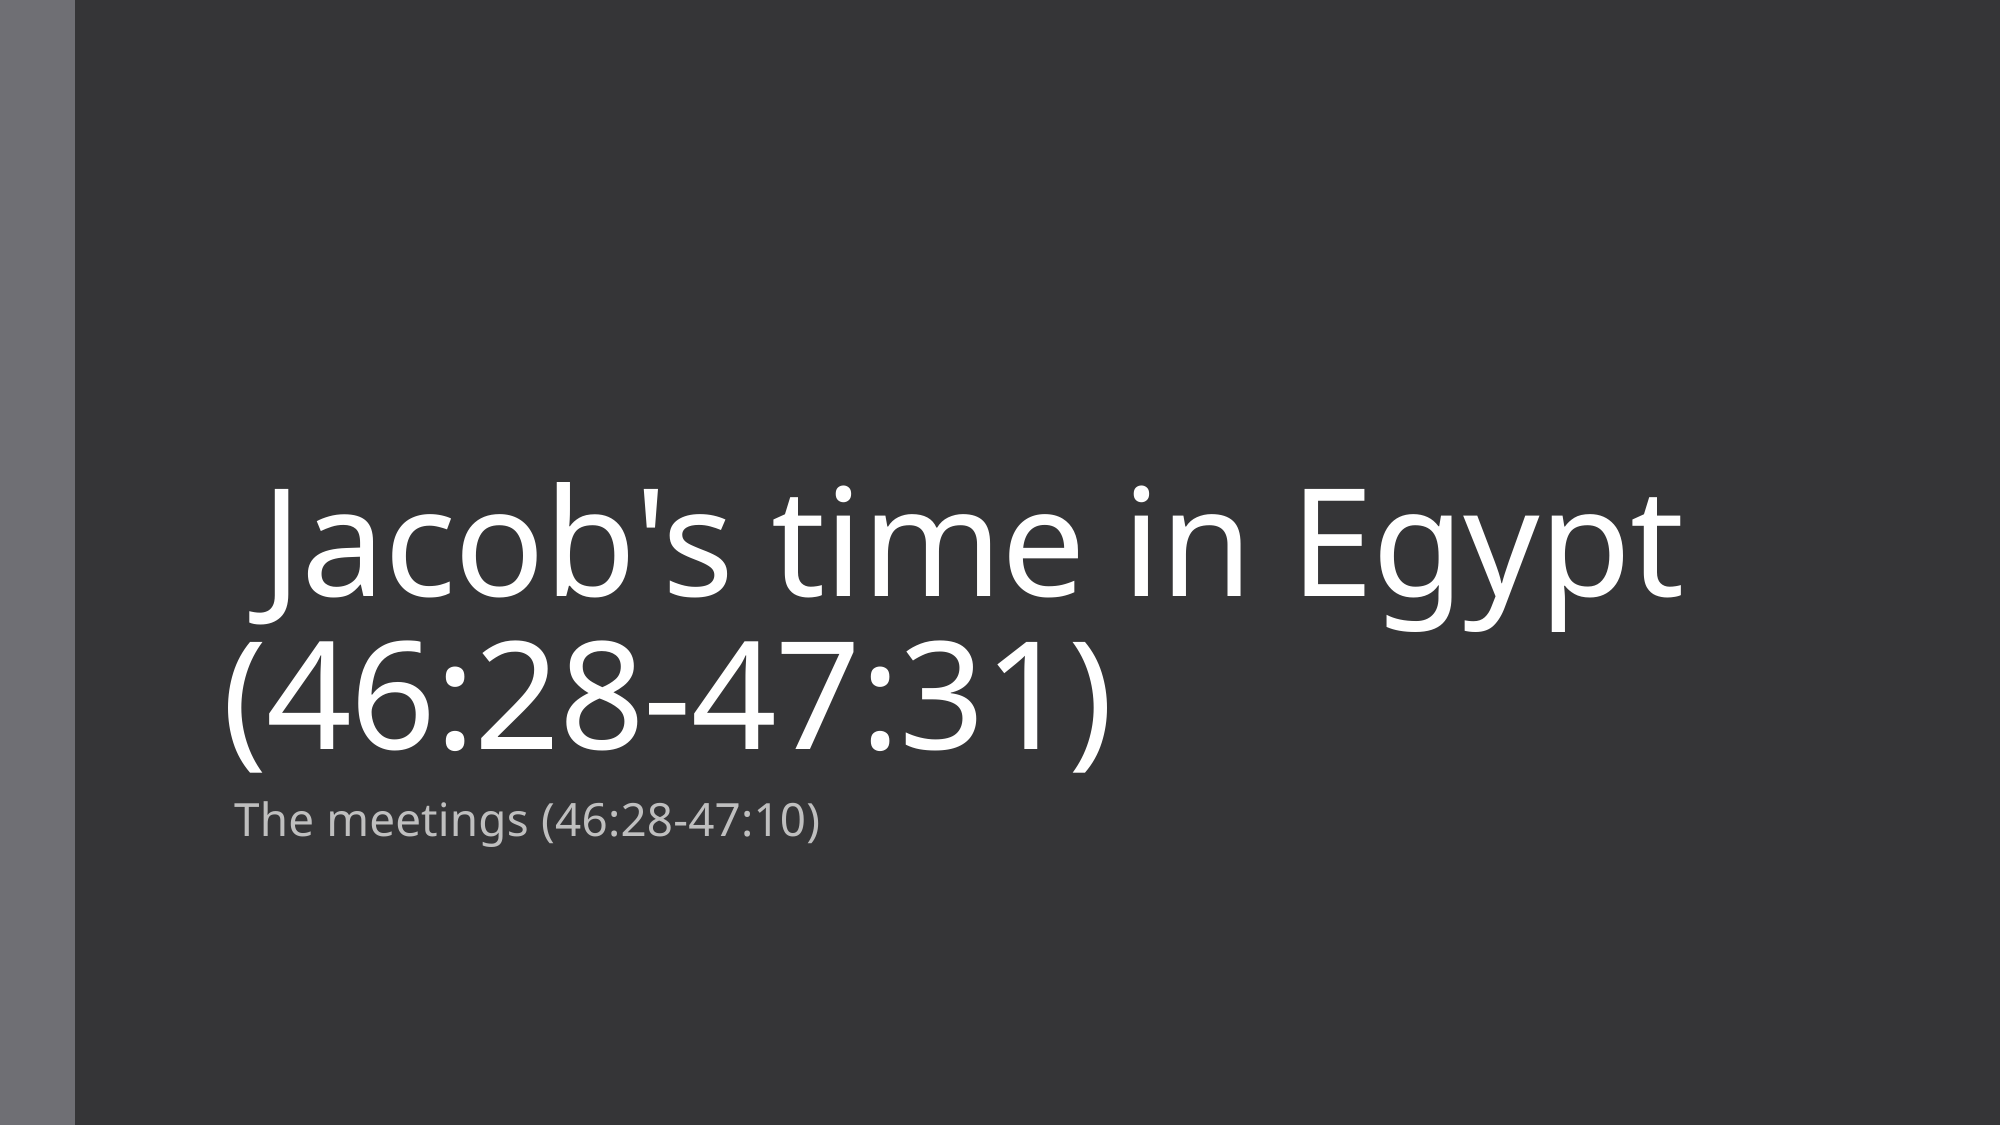

# Jacob's time in Egypt (46:28-47:31)
 The meetings (46:28-47:10)